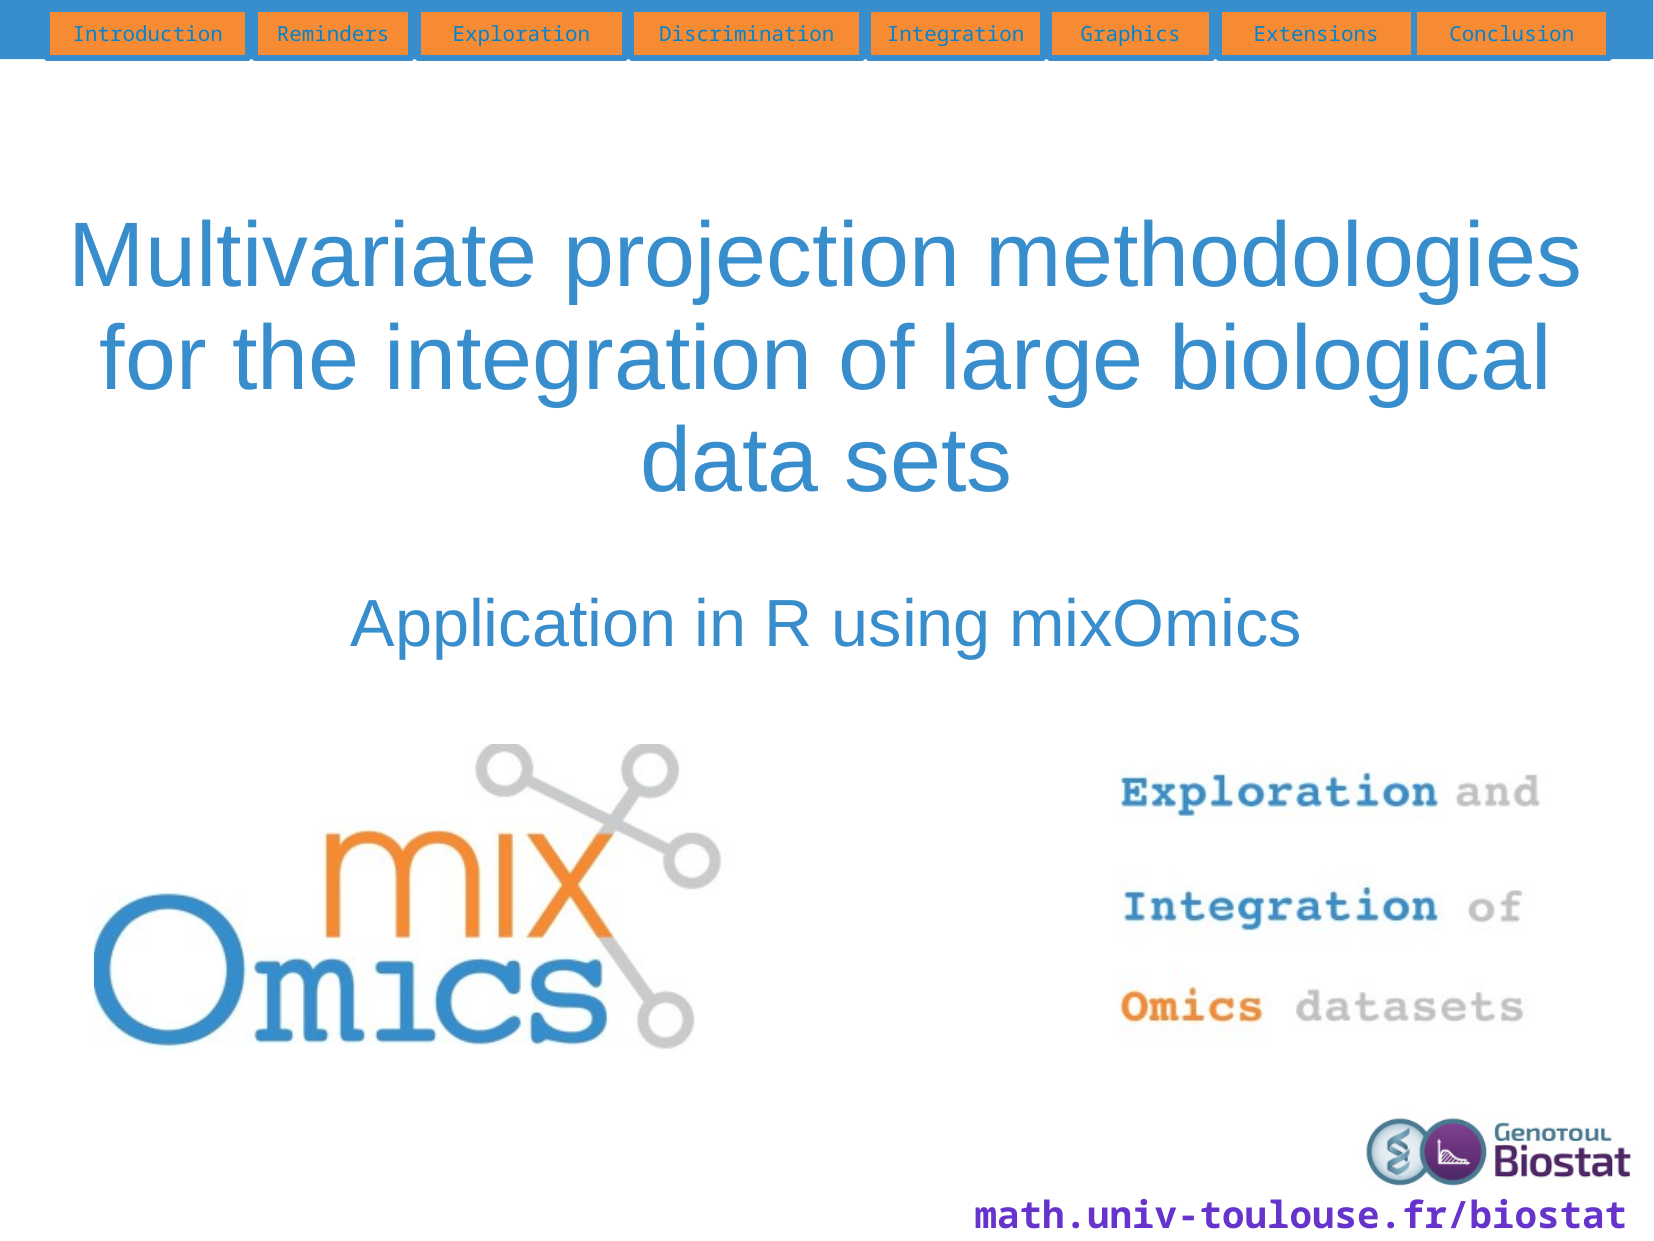

# Multivariate projection methodologies for the integration of large biological data sets
Application in R using mixOmics
math.univ-toulouse.fr/biostat